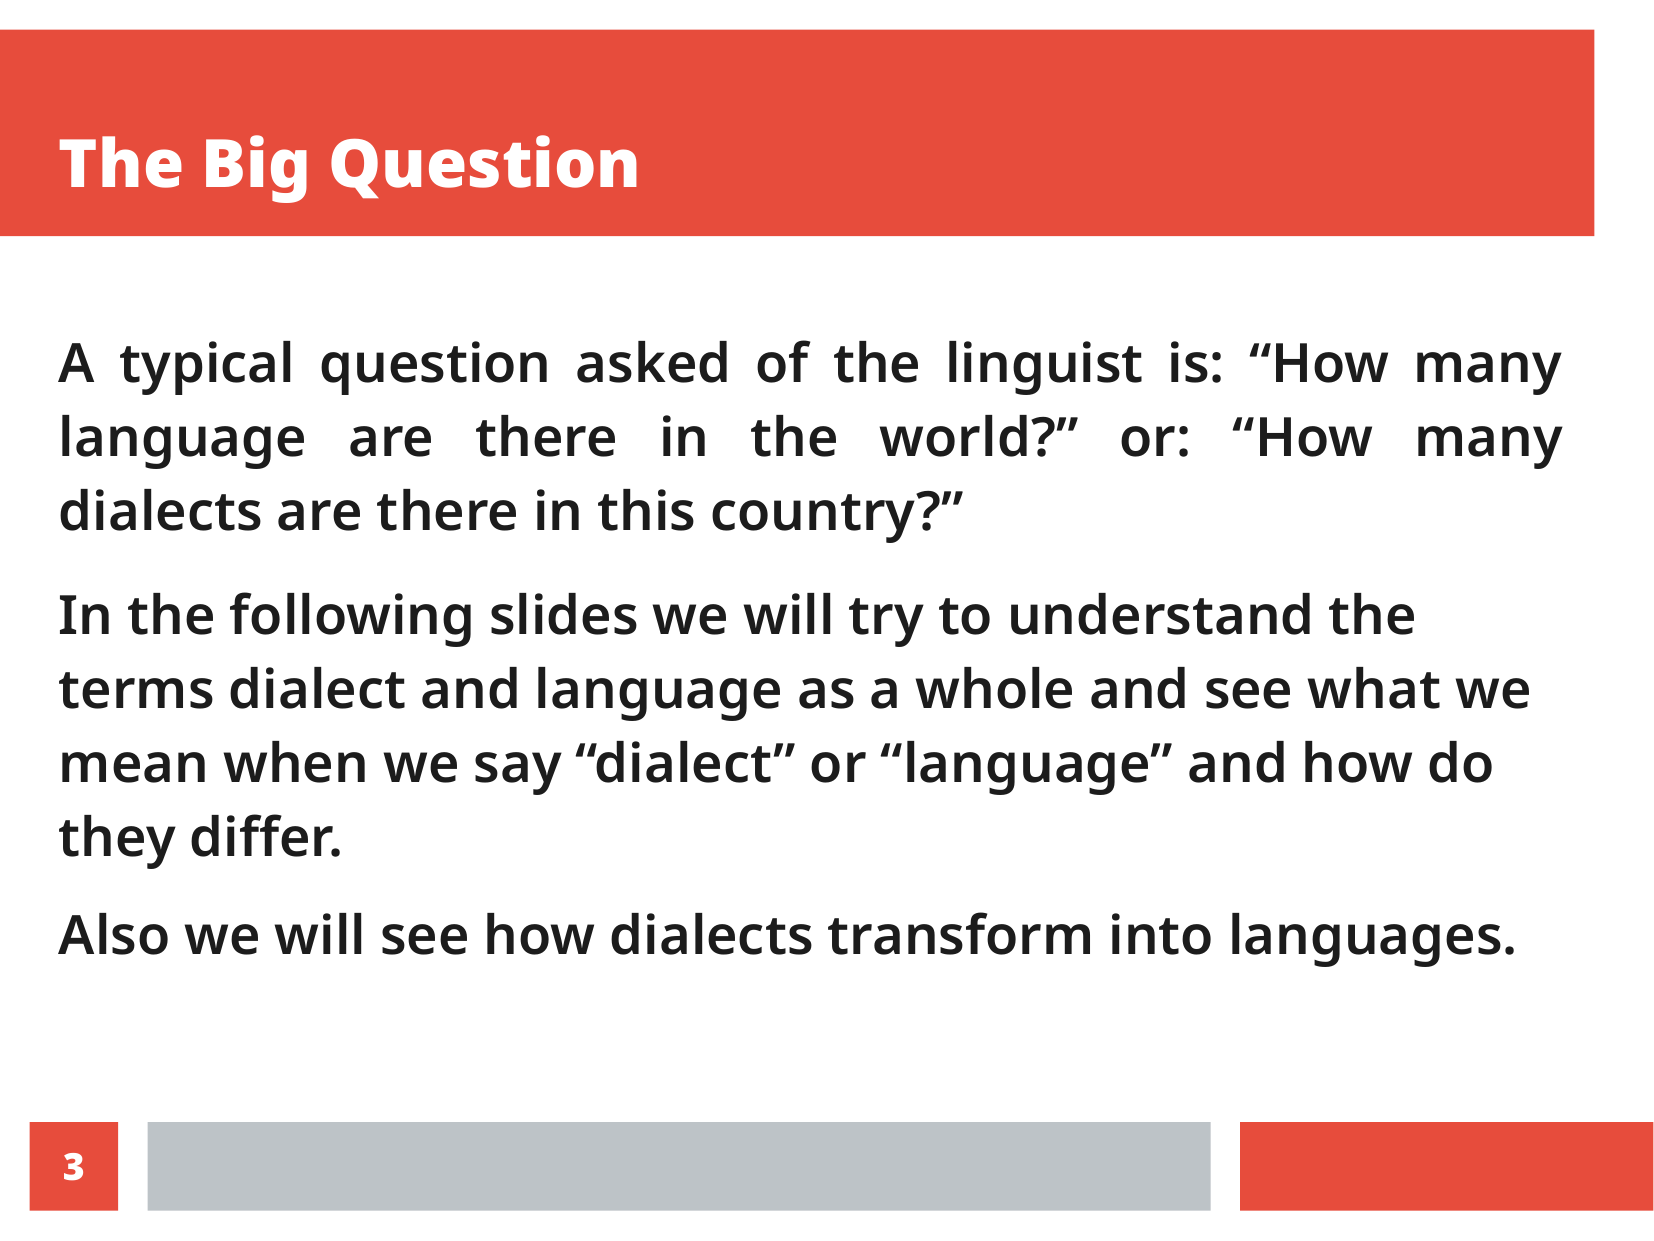

# The Big Question
A typical question asked of the linguist is: “How many language are there in the world?” or: “How many dialects are there in this country?”
In the following slides we will try to understand the terms dialect and language as a whole and see what we mean when we say “dialect” or “language” and how do they differ.
Also we will see how dialects transform into languages.
3